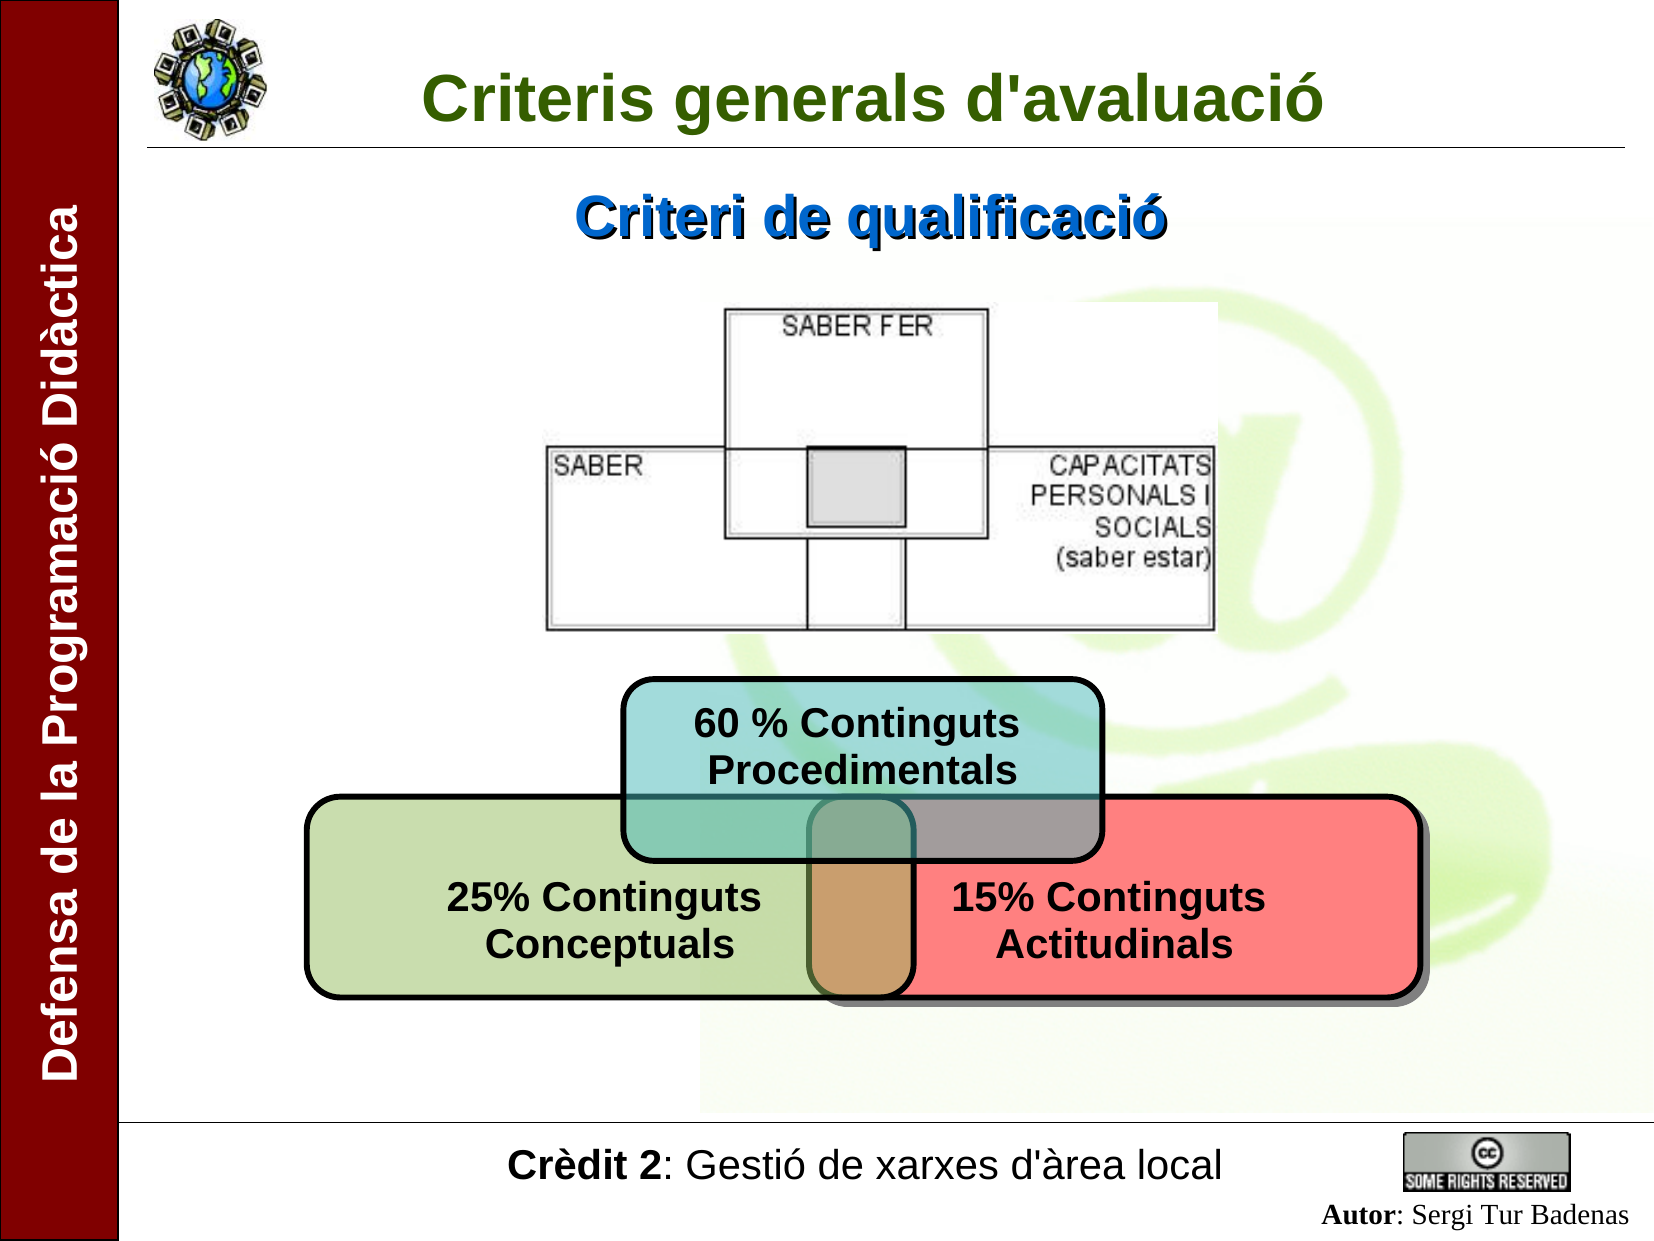

# Criteris generals d'avaluació
Criteri de qualificació
60 % Continguts
Procedimentals
25% Continguts
Conceptuals
15% Continguts
Actitudinals